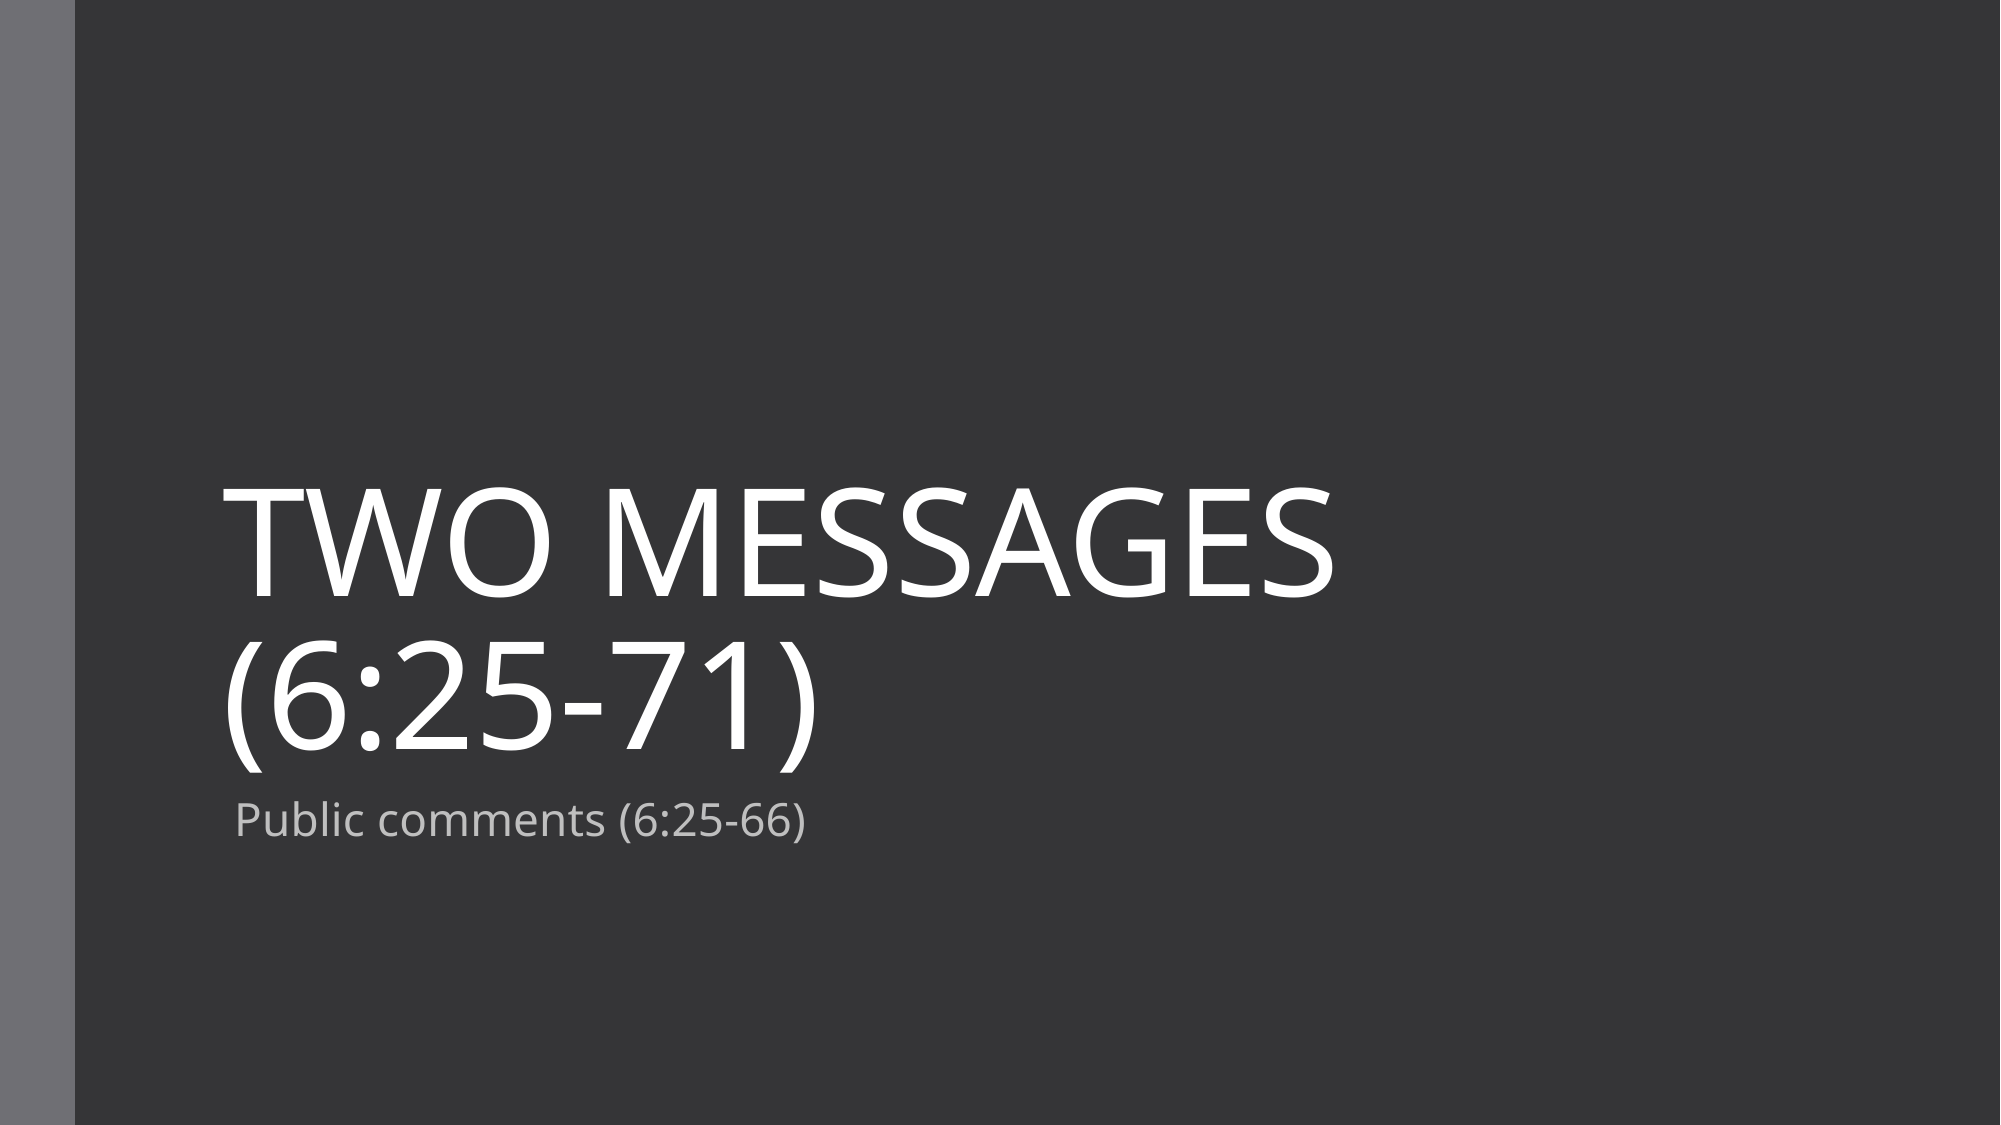

# TWO MESSAGES (6:25-71)
 Public comments (6:25-66)